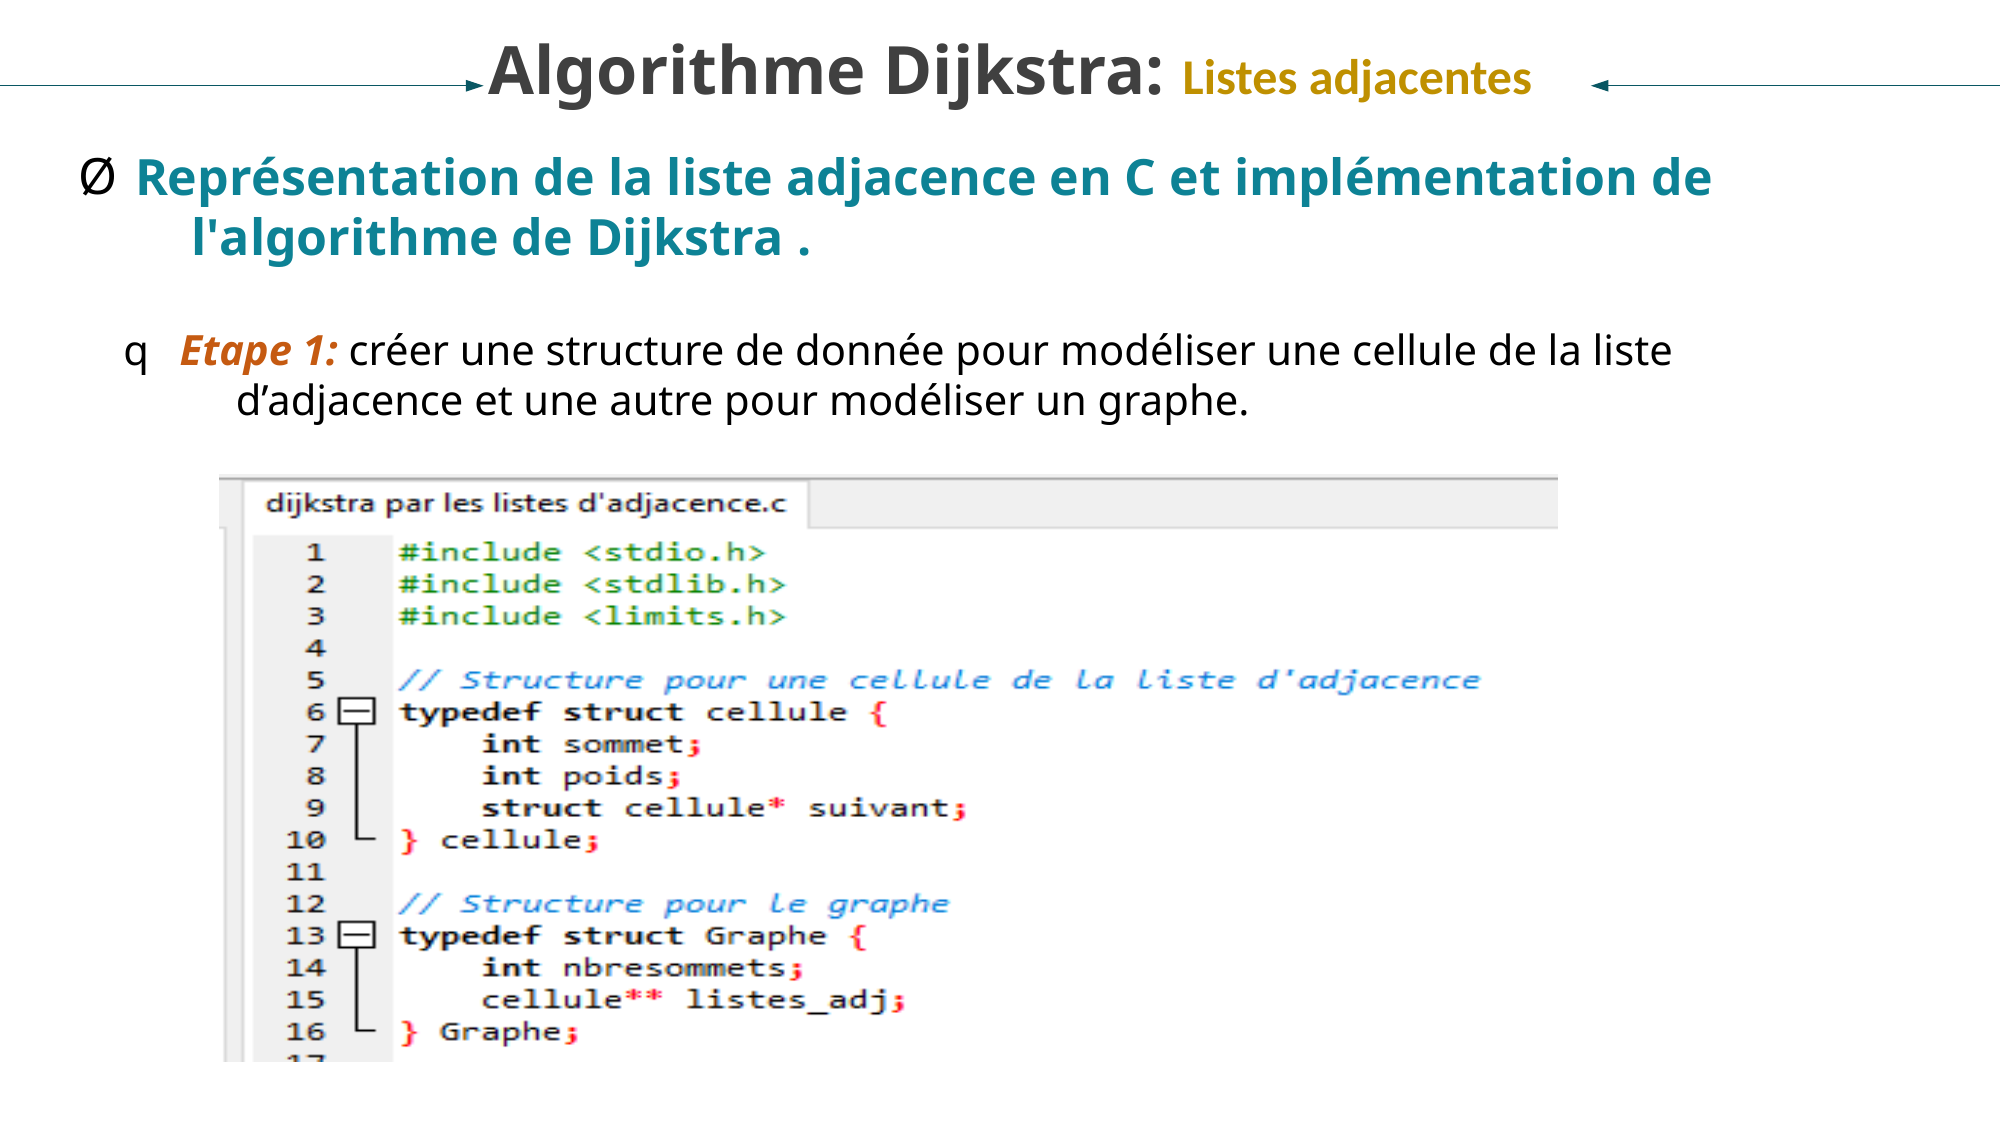

Algorithme Dijkstra: Listes adjacentes
# Analyse du projet : diapositive 3
Représentation de la liste adjacence en C et implémentation de l'algorithme de Dijkstra .
Etape 1: créer une structure de donnée pour modéliser une cellule de la liste d’adjacence et une autre pour modéliser un graphe.